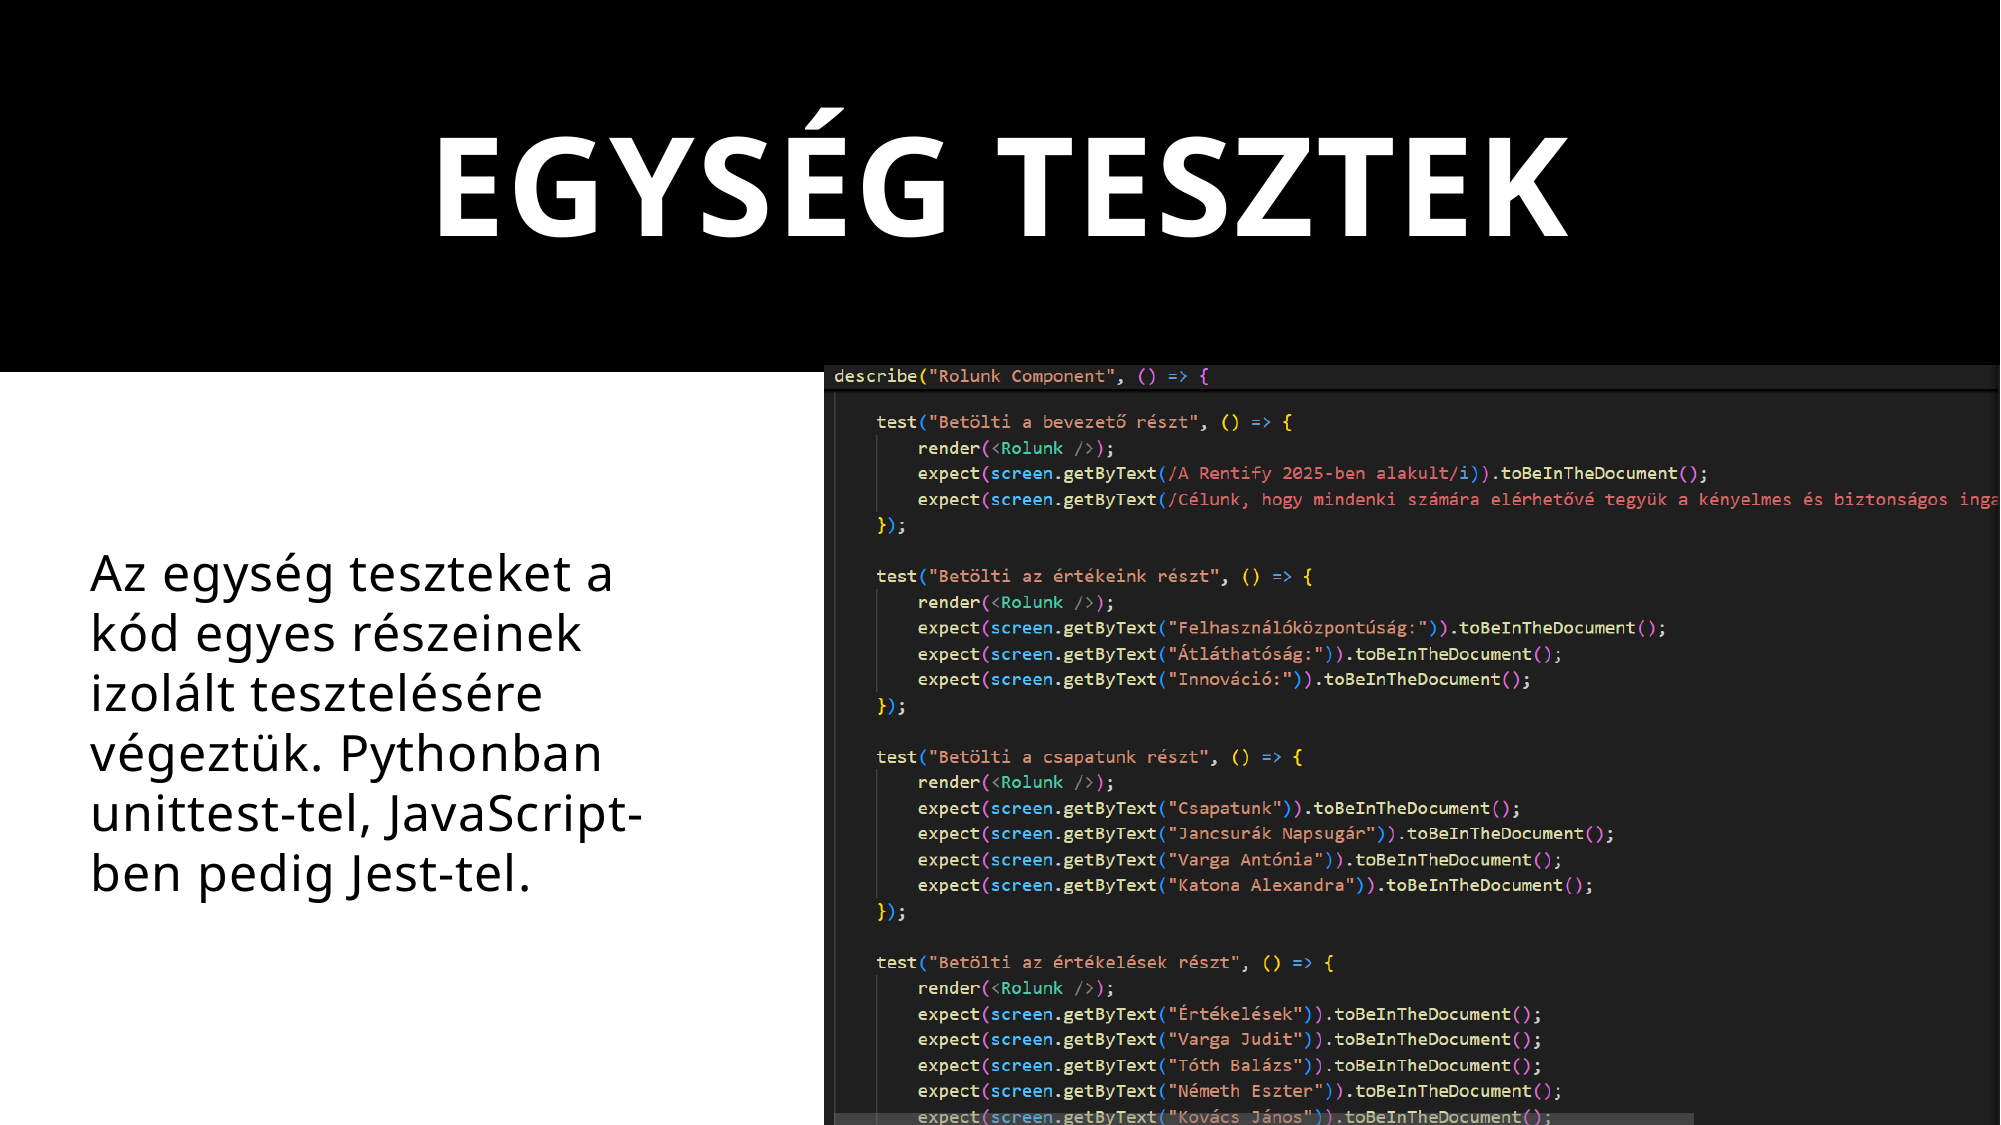

# Egység tesztek
Az egység teszteket a kód egyes részeinek izolált tesztelésére végeztük. Pythonban unittest-tel, JavaScript-ben pedig Jest-tel.